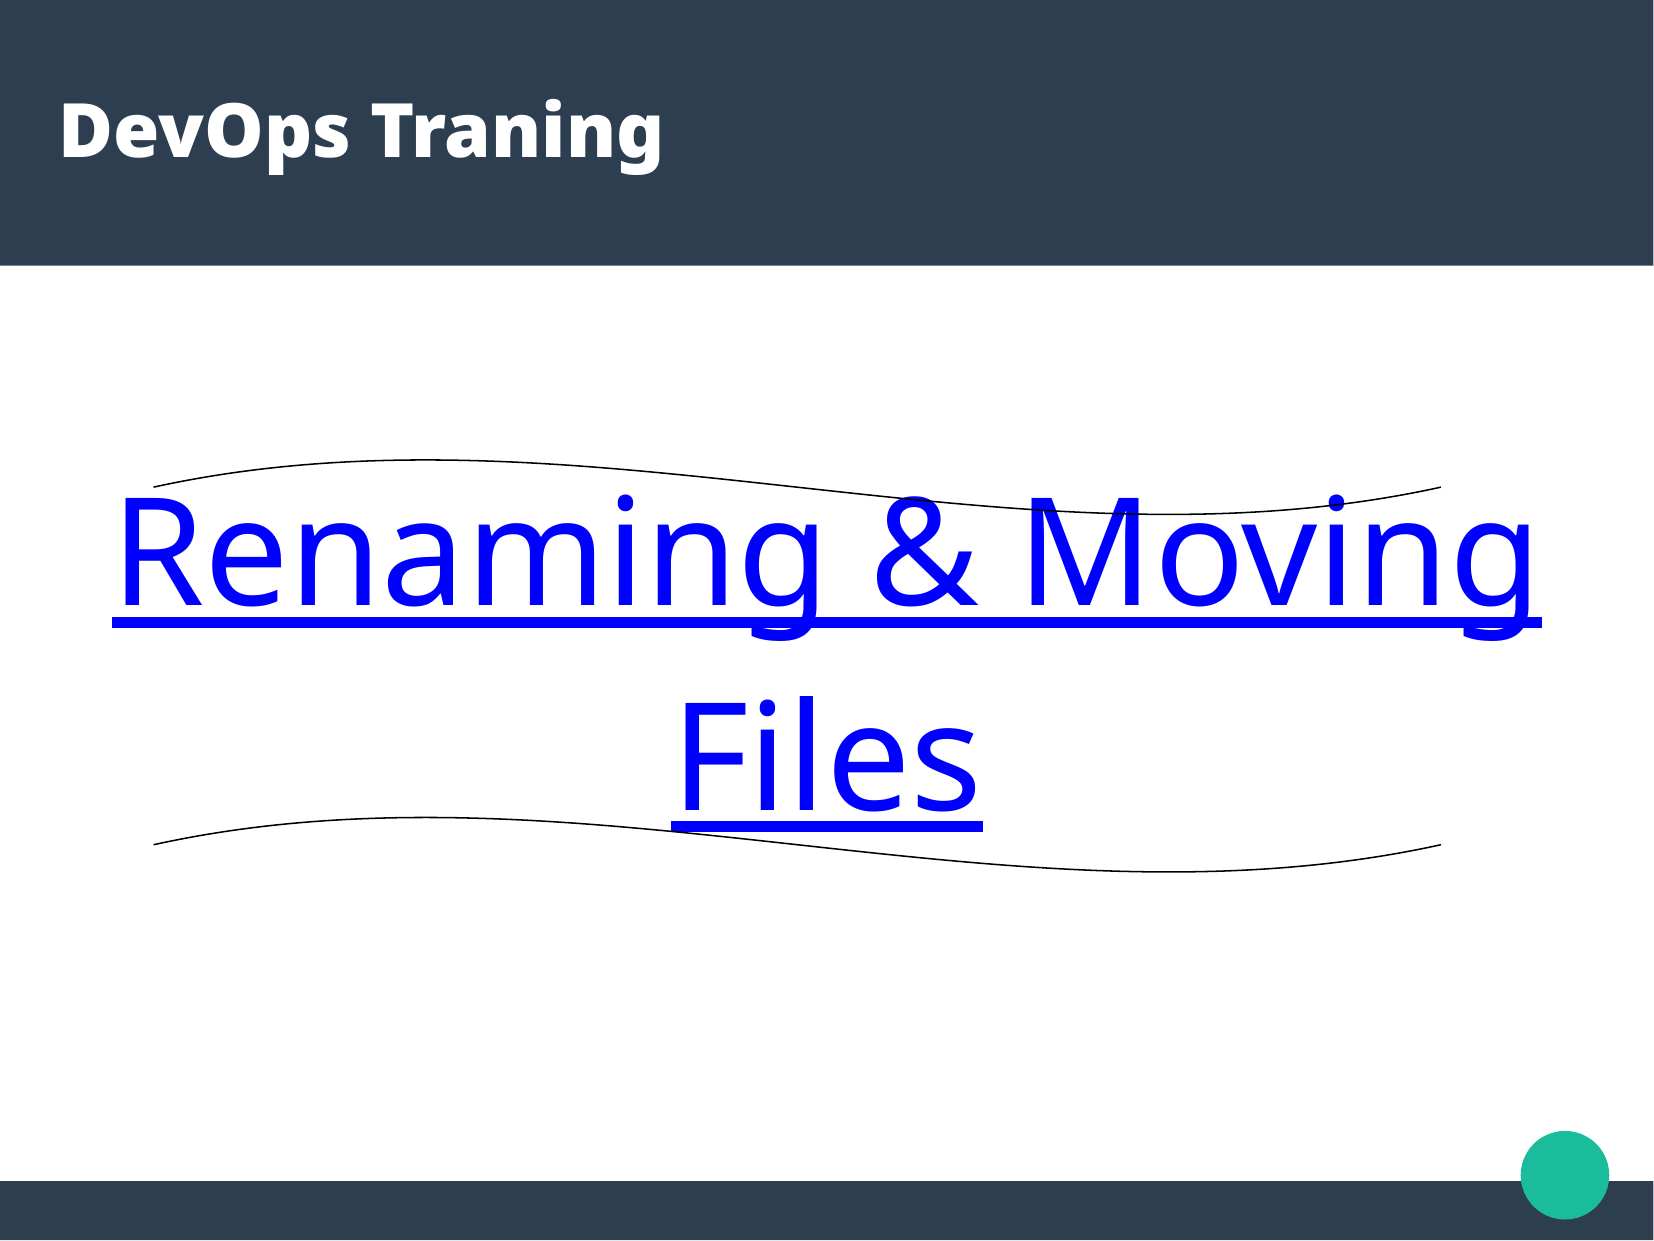

# DevOps Traning
Renaming & Moving Files